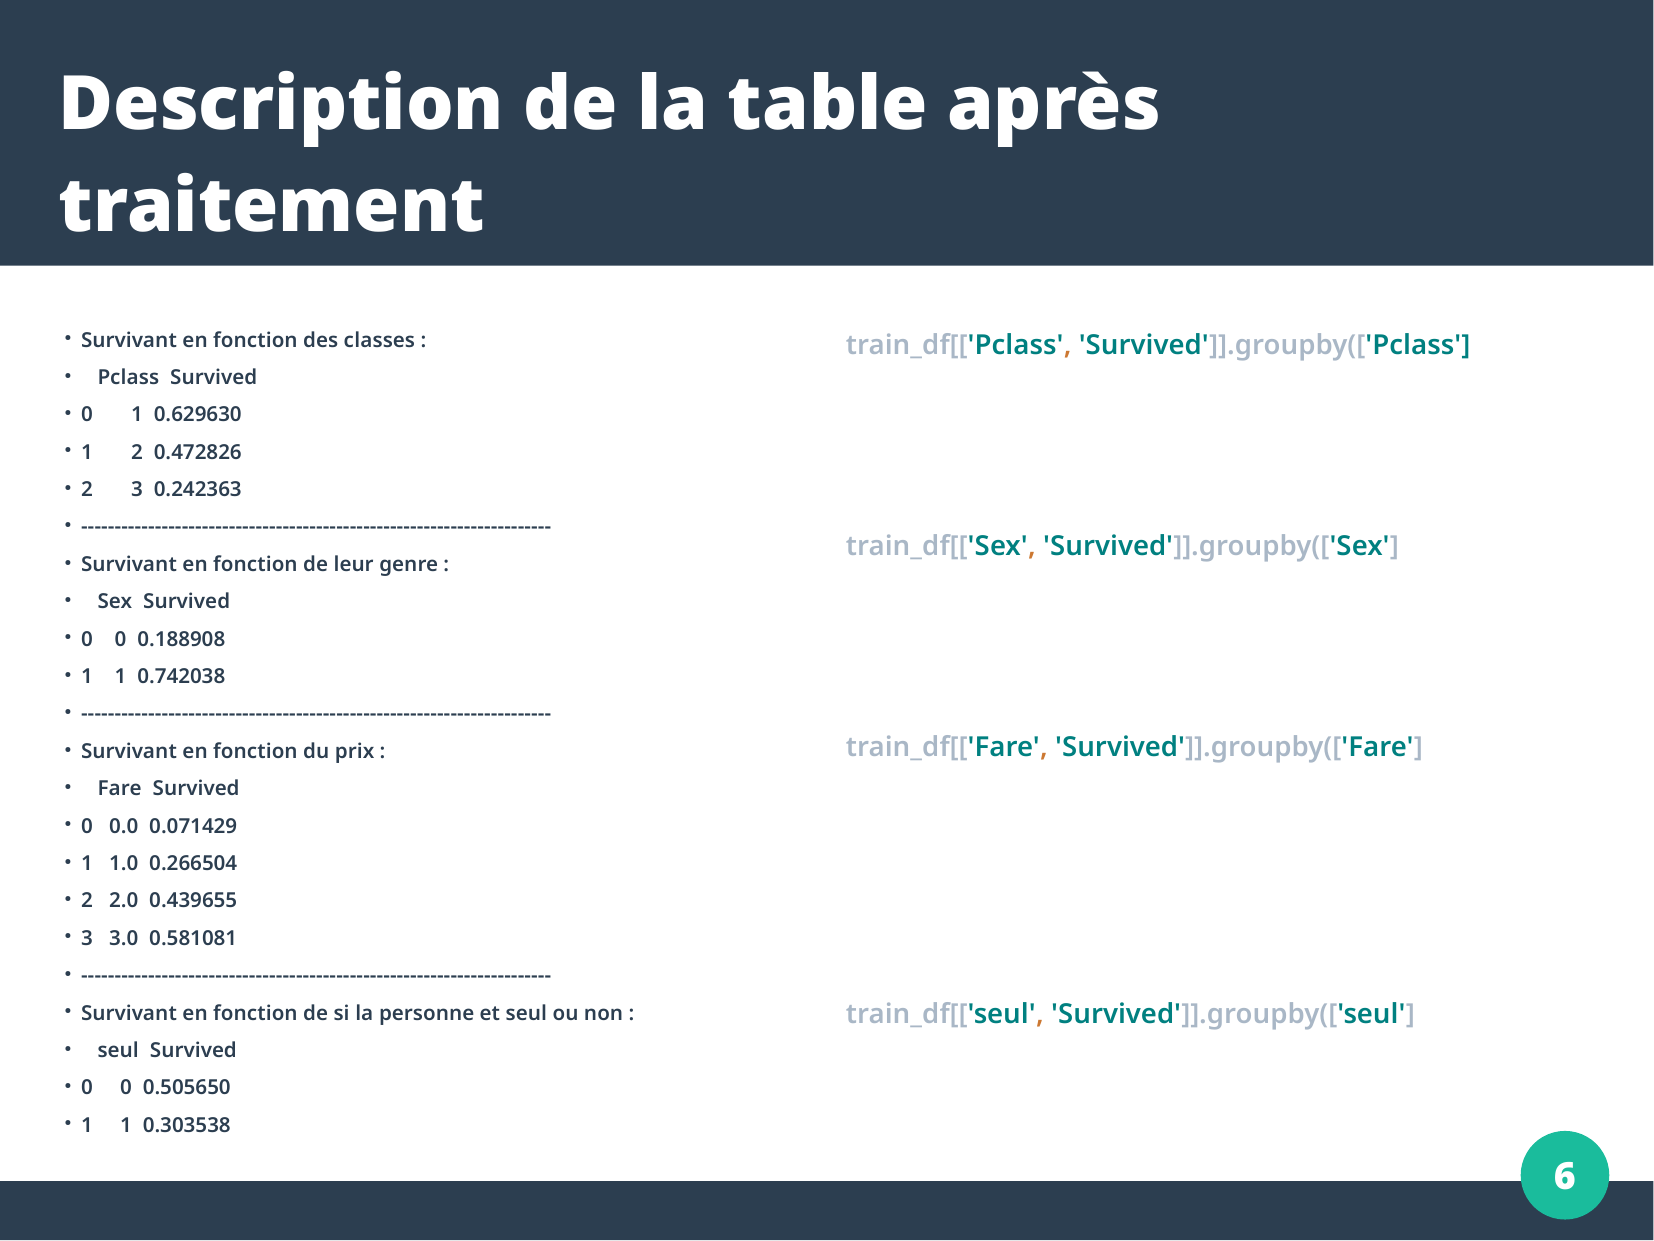

# Description de la table après traitement
Survivant en fonction des classes :
 Pclass Survived
0 1 0.629630
1 2 0.472826
2 3 0.242363
----------------------------------------------------------------------
Survivant en fonction de leur genre :
 Sex Survived
0 0 0.188908
1 1 0.742038
----------------------------------------------------------------------
Survivant en fonction du prix :
 Fare Survived
0 0.0 0.071429
1 1.0 0.266504
2 2.0 0.439655
3 3.0 0.581081
----------------------------------------------------------------------
Survivant en fonction de si la personne et seul ou non :
 seul Survived
0 0 0.505650
1 1 0.303538
train_df[['Pclass', 'Survived']].groupby(['Pclass']
train_df[['Sex', 'Survived']].groupby(['Sex']
train_df[['Fare', 'Survived']].groupby(['Fare']
train_df[['seul', 'Survived']].groupby(['seul']
6